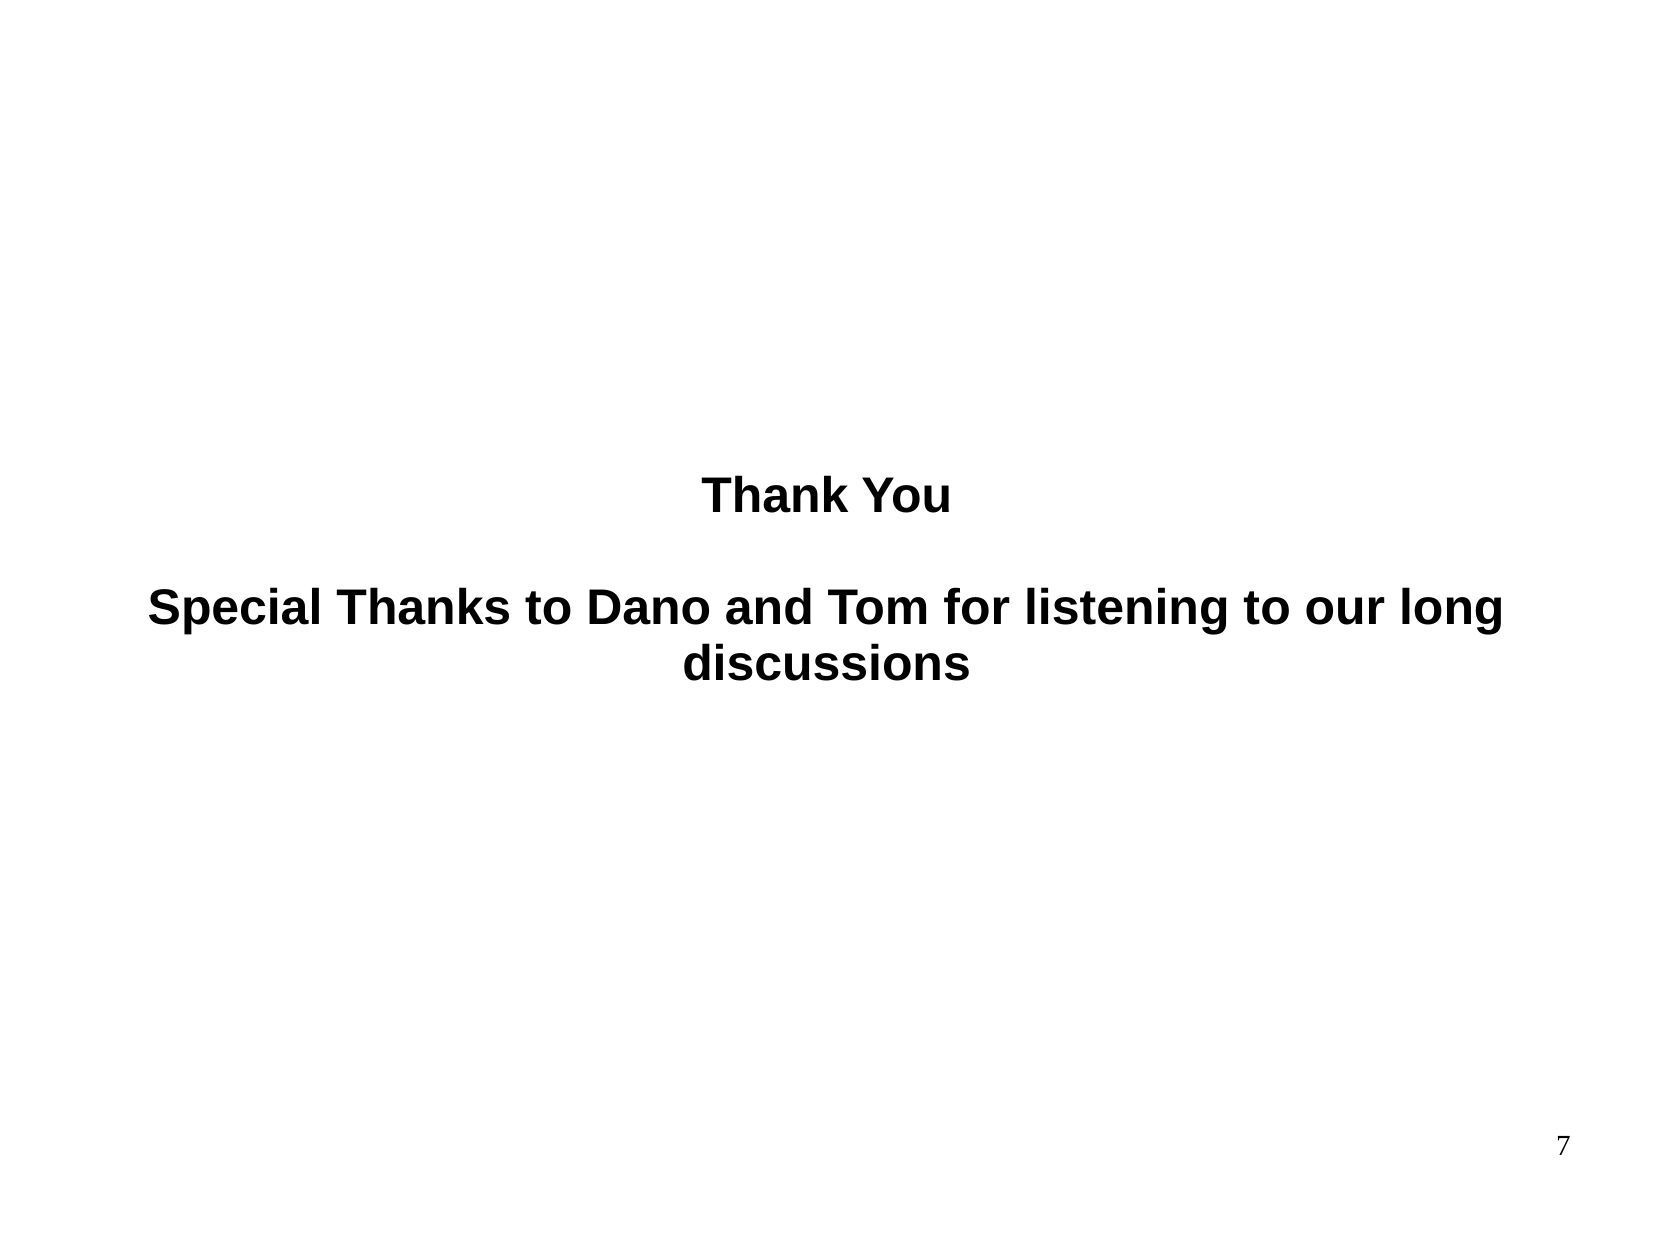

# Thank You
Special Thanks to Dano and Tom for listening to our long discussions
7